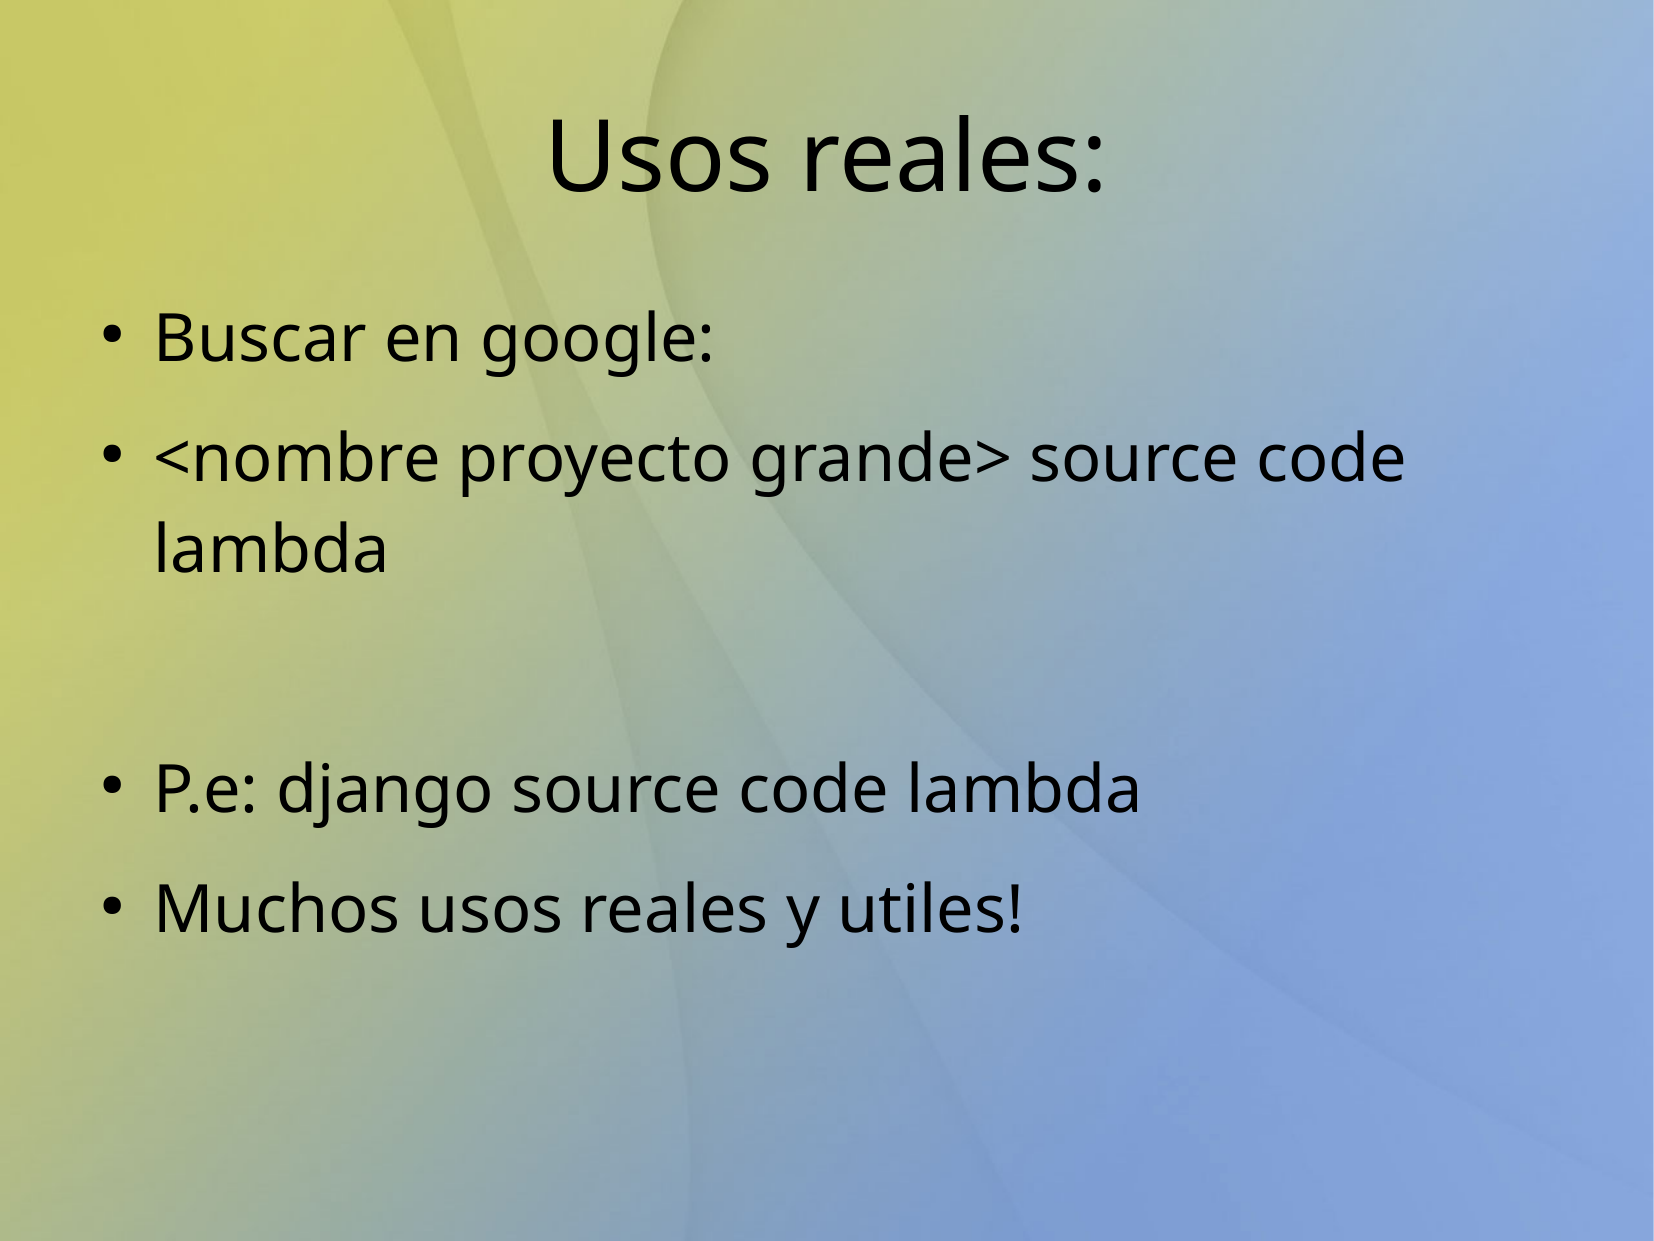

# Usos reales:
Buscar en google:
<nombre proyecto grande> source code lambda
P.e: django source code lambda
Muchos usos reales y utiles!